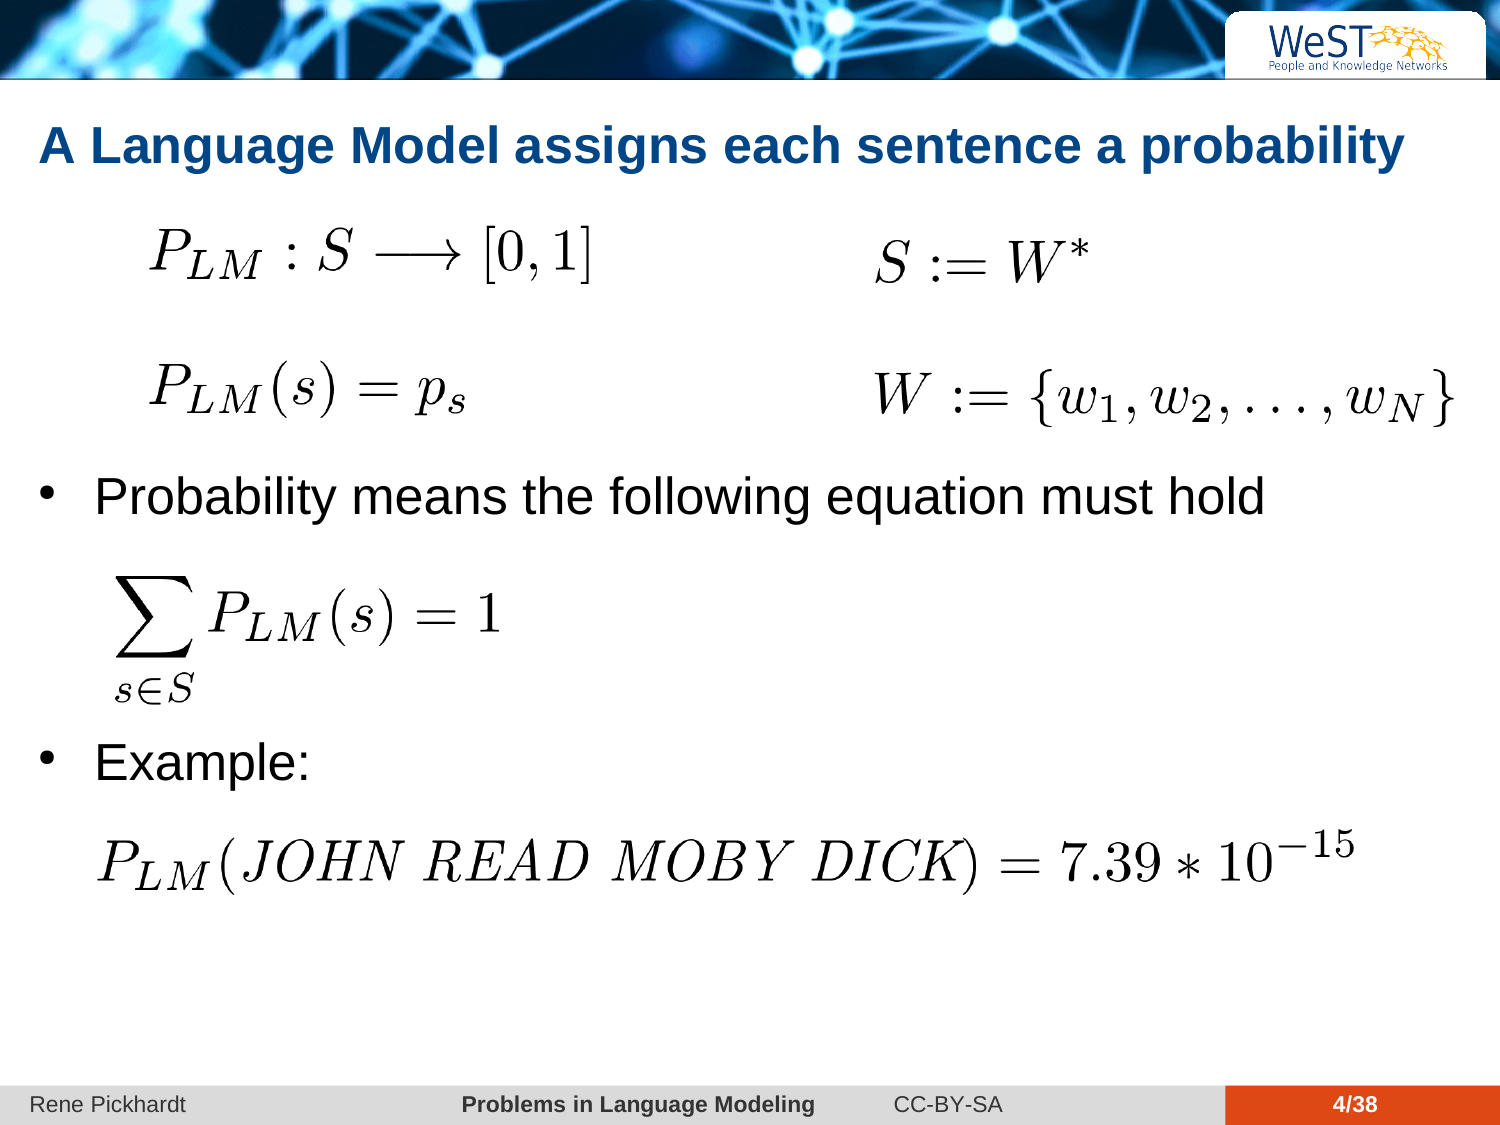

# A Language Model assigns each sentence a probability
Probability means the following equation must hold
Example: